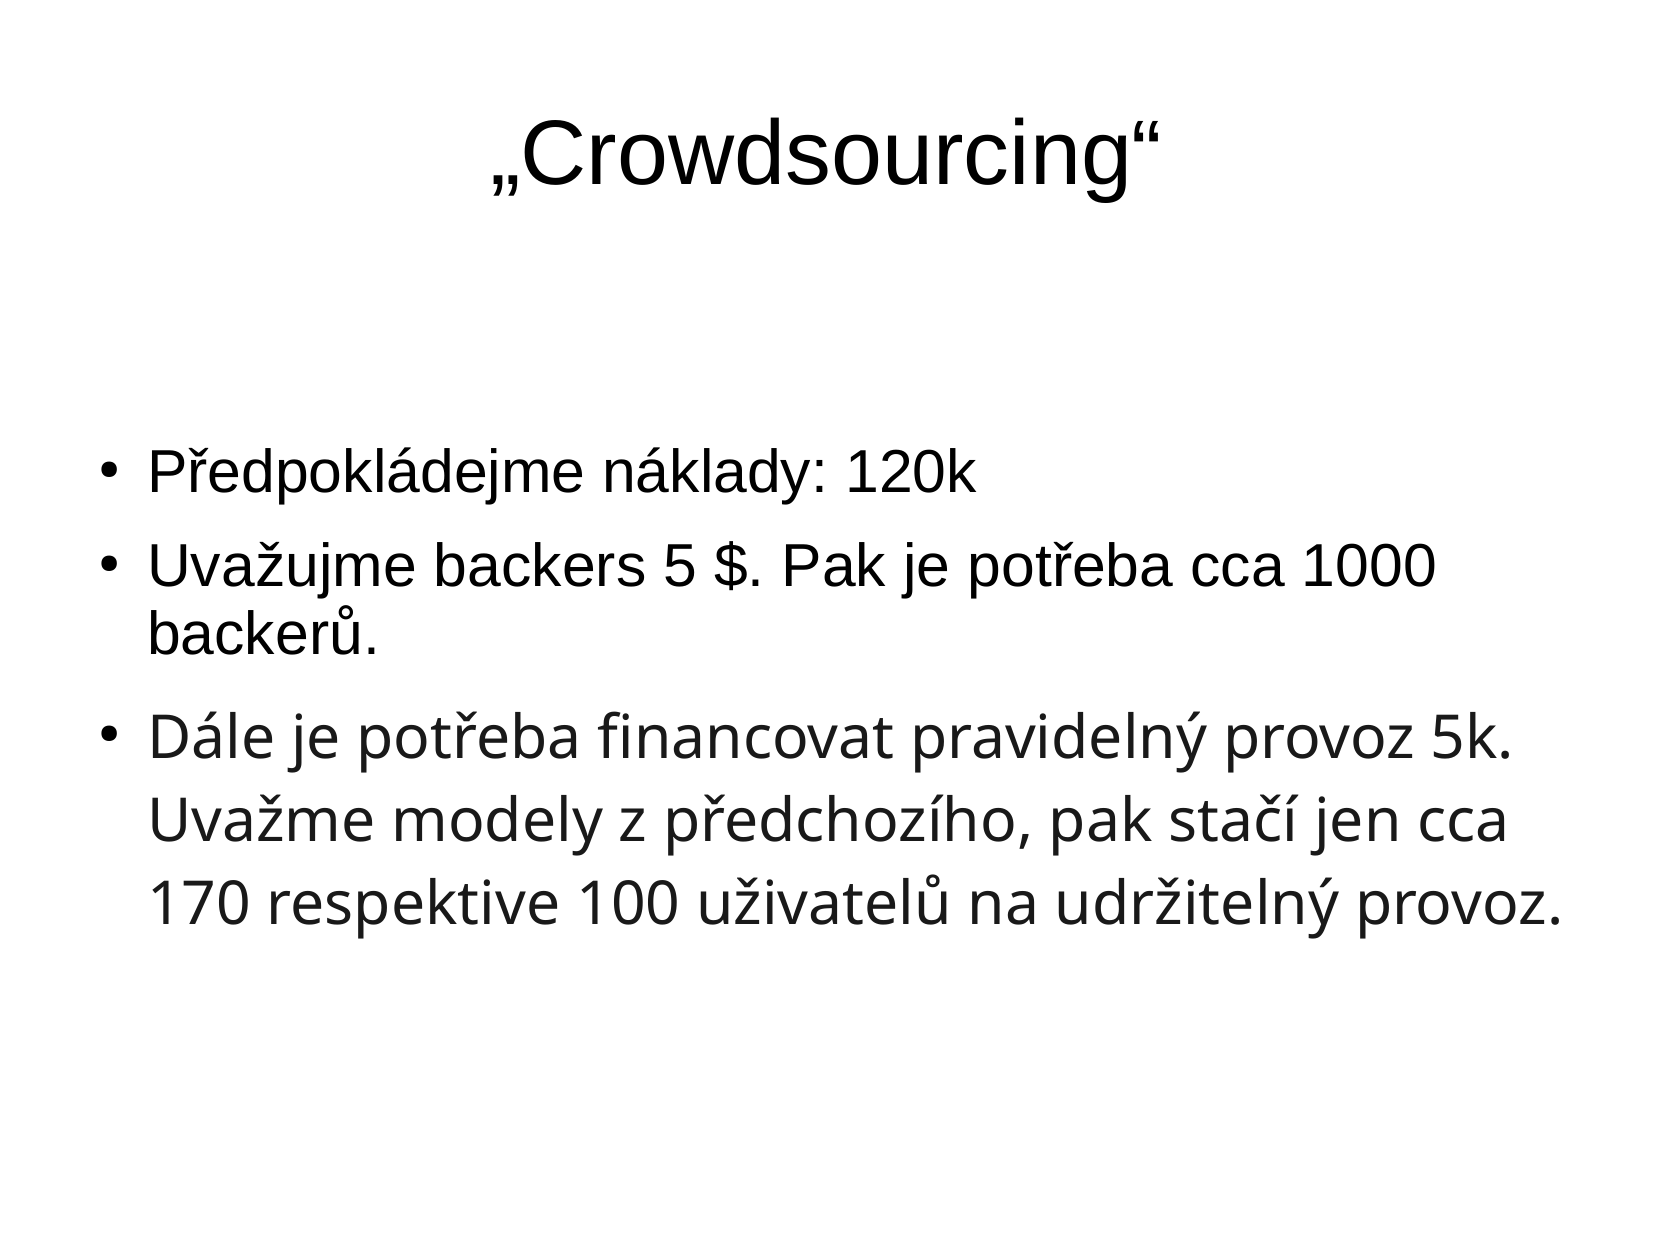

# „Crowdsourcing“
Předpokládejme náklady: 120k
Uvažujme backers 5 $. Pak je potřeba cca 1000 backerů.
Dále je potřeba financovat pravidelný provoz 5k.
Uvažme modely z předchozího, pak stačí jen cca 170 respektive 100 uživatelů na udržitelný provoz.